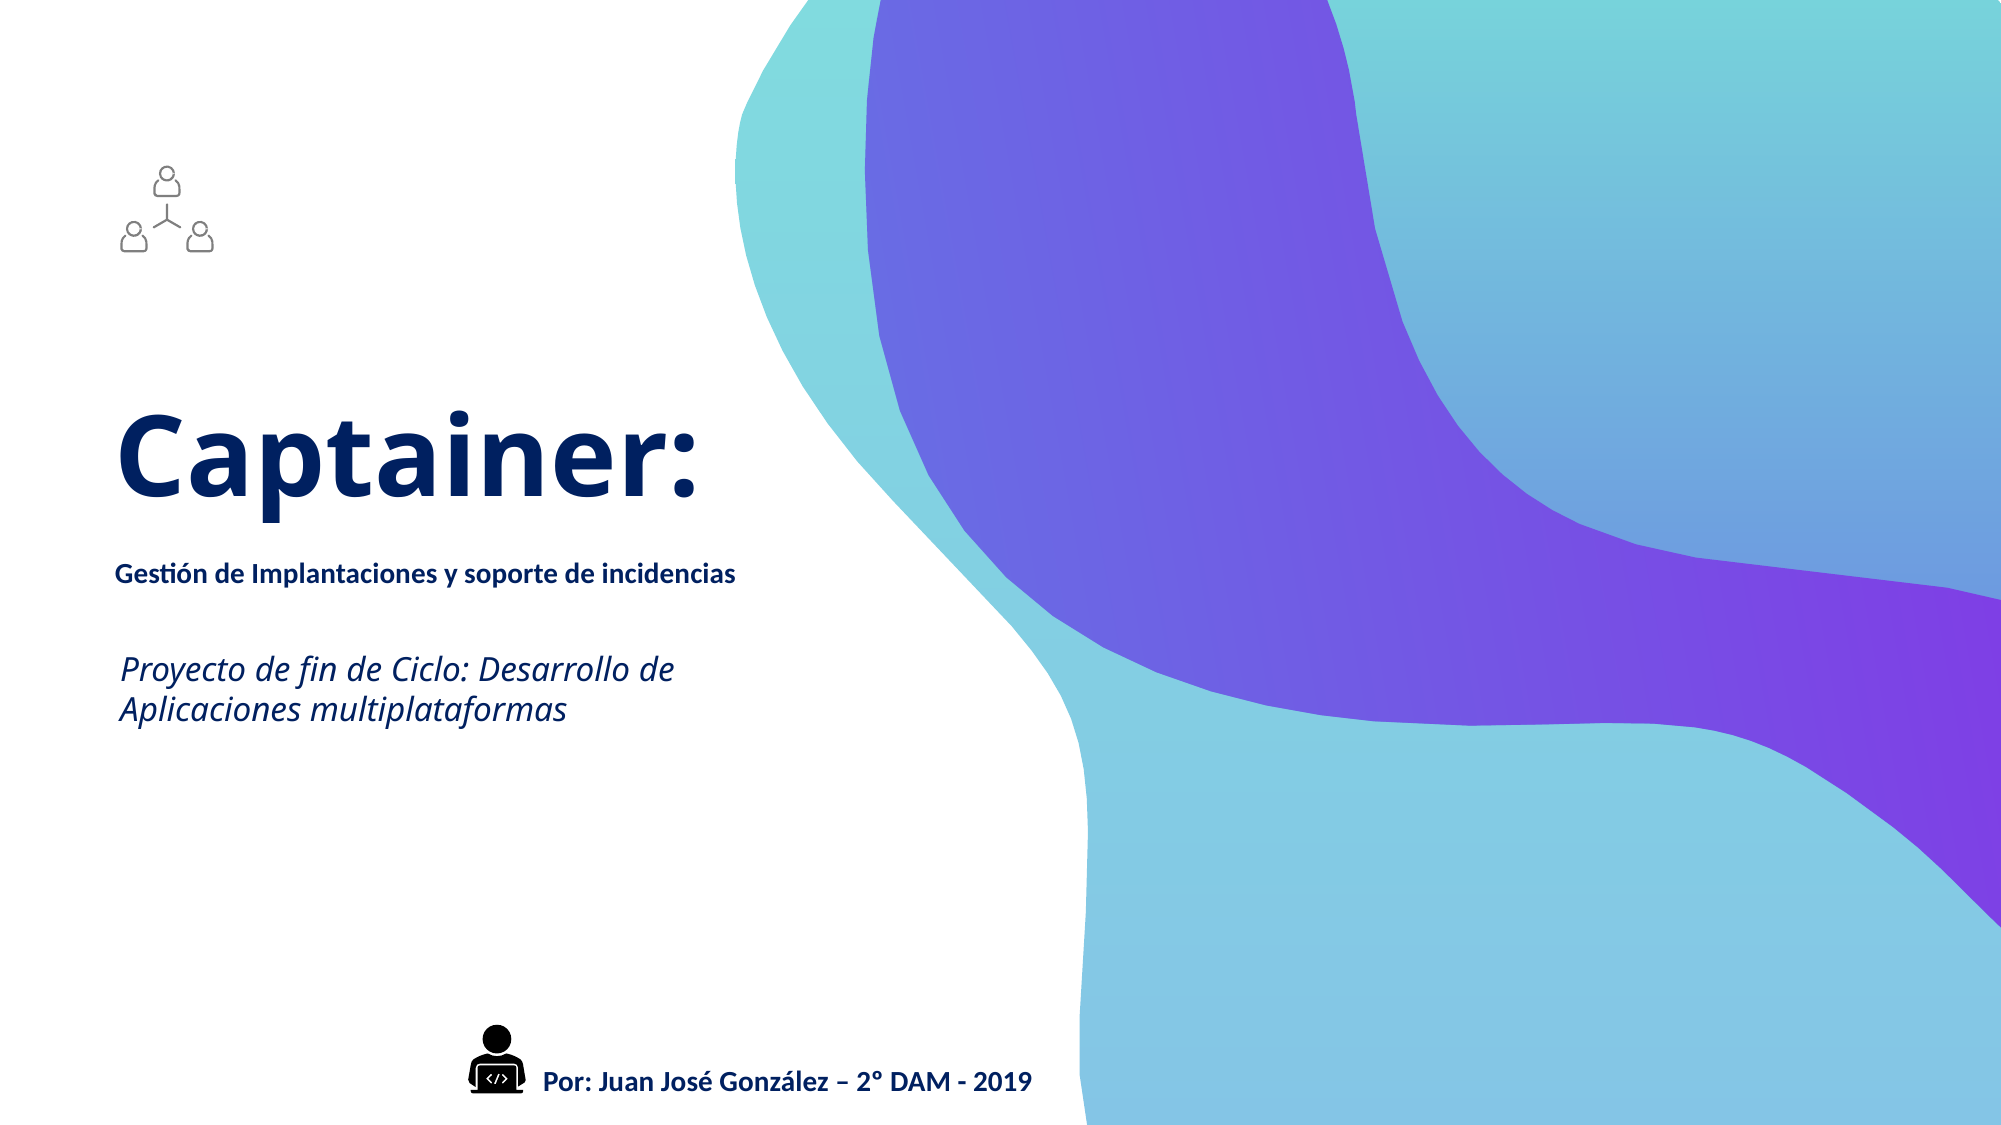

# Diapositiva de recursos humanos 1
Captainer:
Gestión de Implantaciones y soporte de incidencias
Proyecto de fin de Ciclo: Desarrollo de Aplicaciones multiplataformas
Por: Juan José González – 2º DAM - 2019